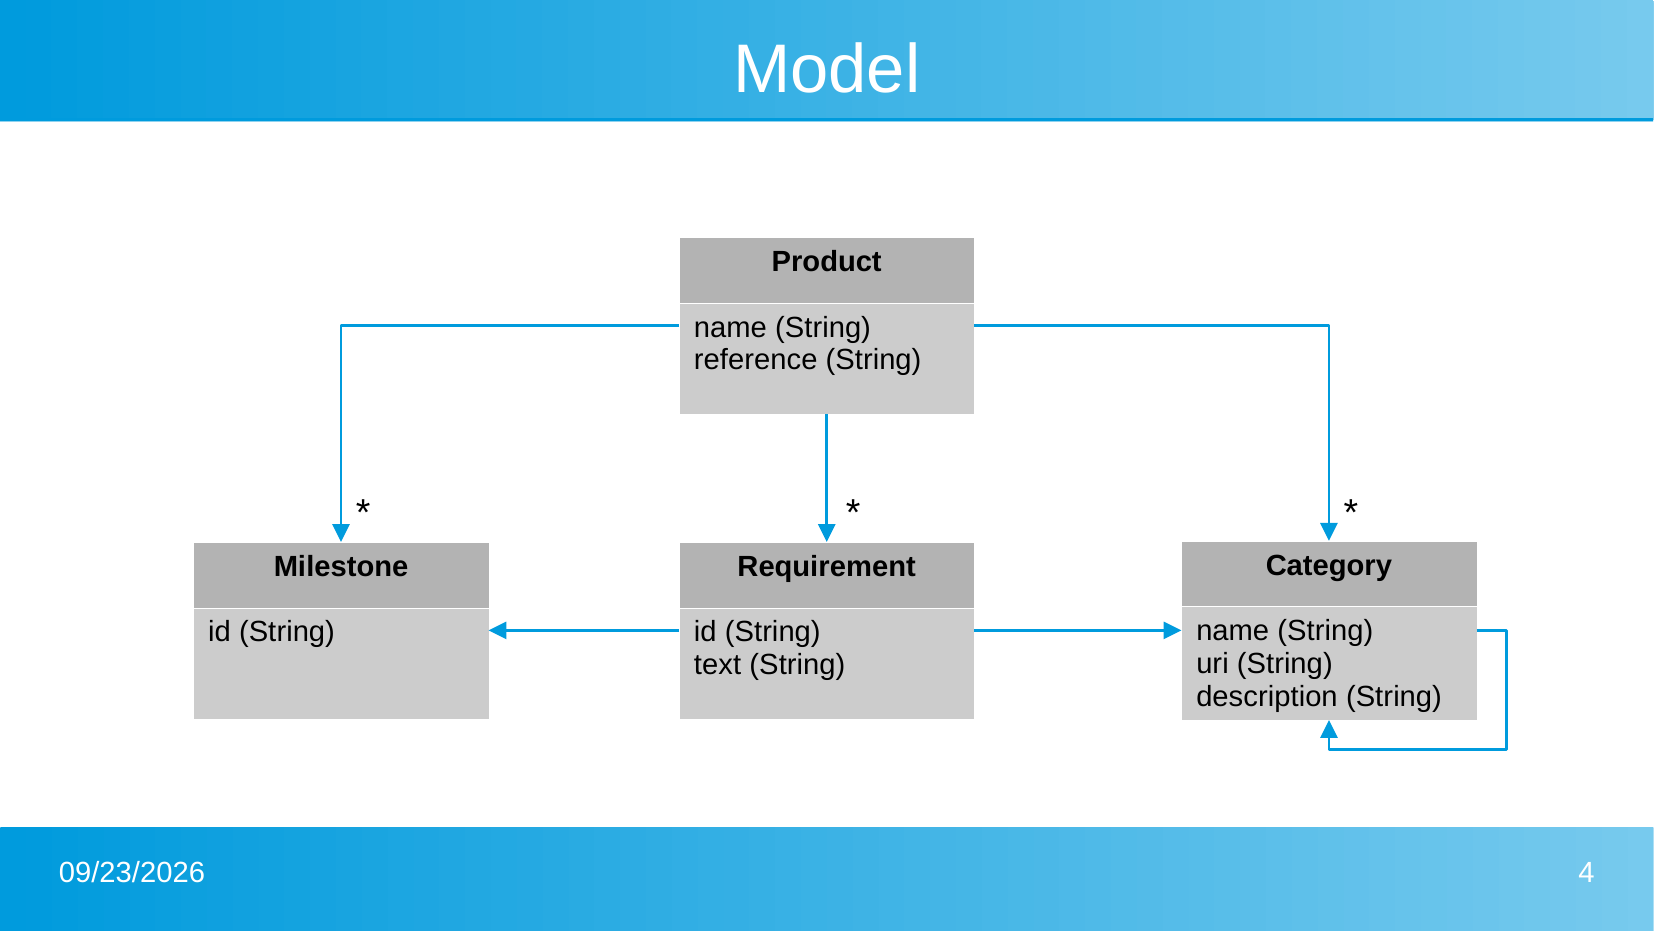

# Model
| Product |
| --- |
| name (String) reference (String) |
*
*
*
| Category |
| --- |
| name (String) uri (String) description (String) |
| Milestone |
| --- |
| id (String) |
| Requirement |
| --- |
| id (String) text (String) |
4